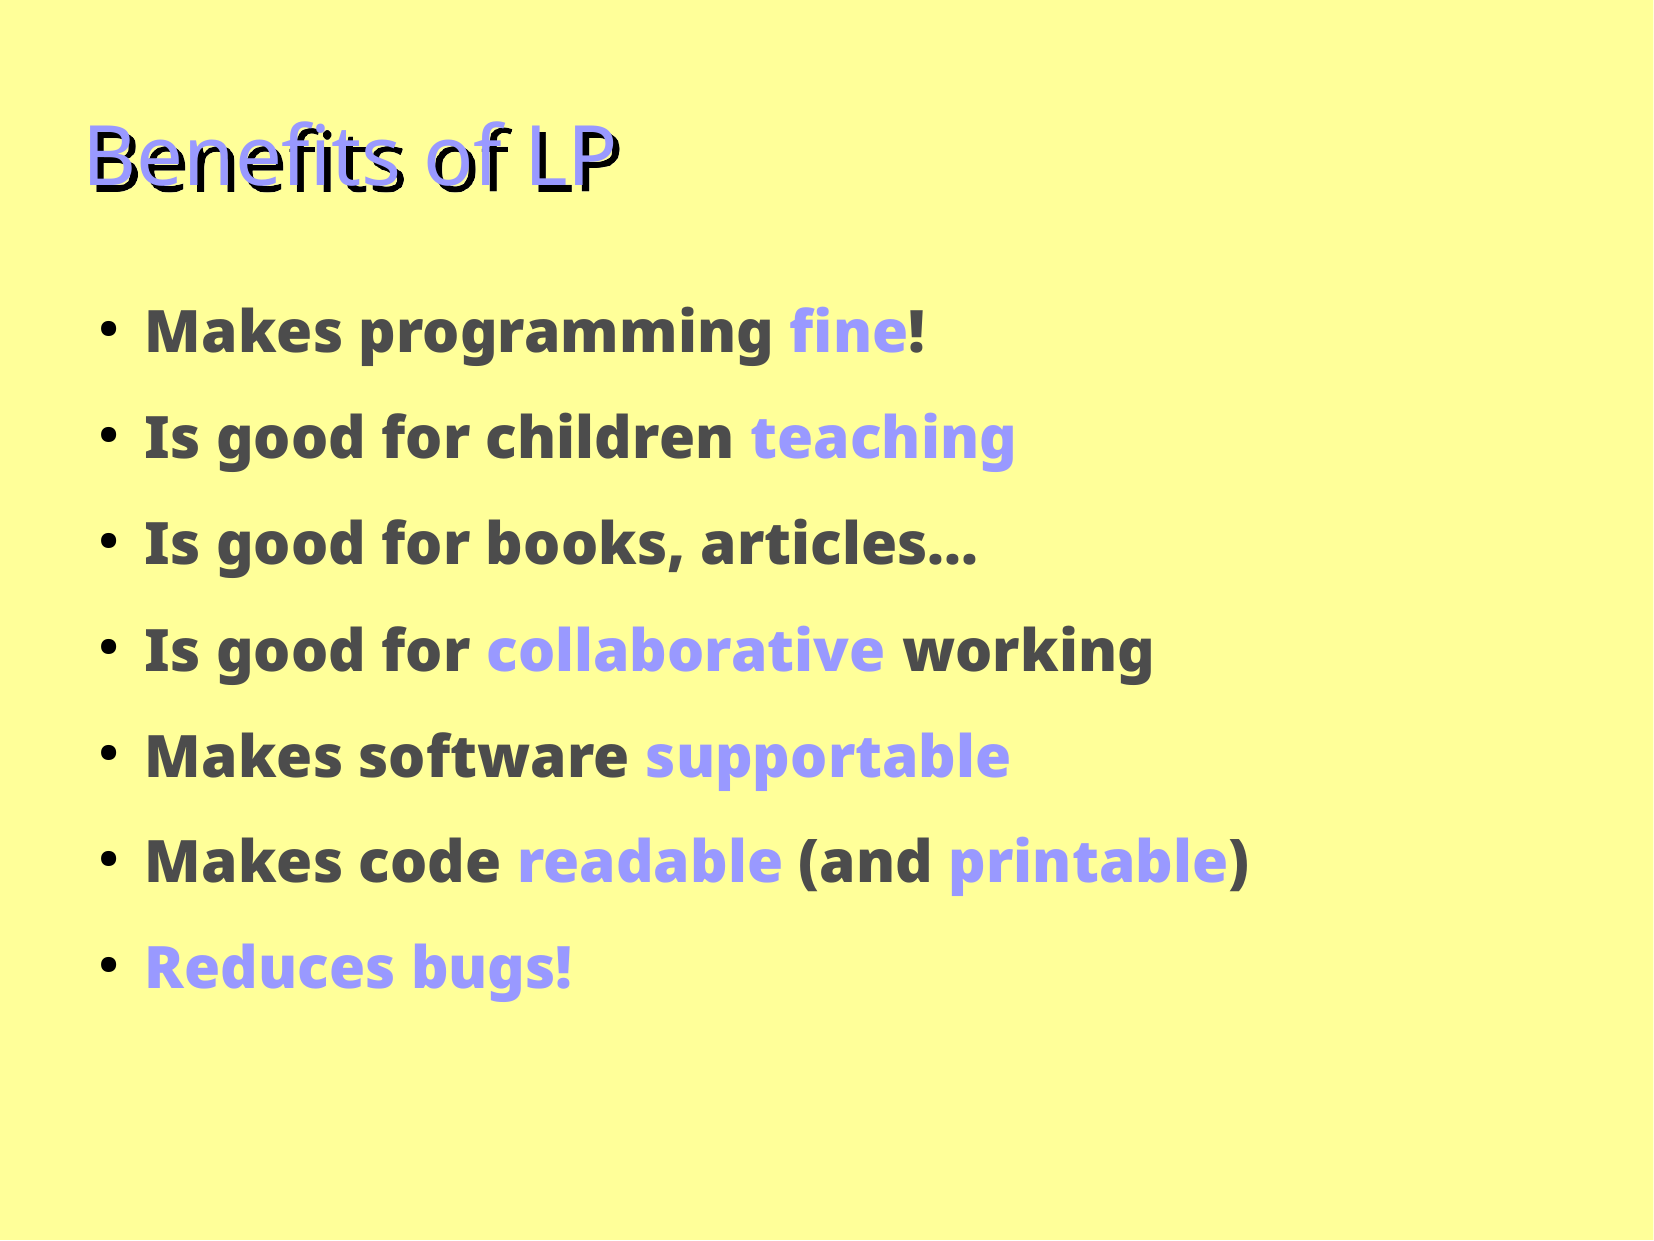

# Benefits of LP
Makes programming fine!
Is good for children teaching
Is good for books, articles...
Is good for collaborative working
Makes software supportable
Makes code readable (and printable)
Reduces bugs!